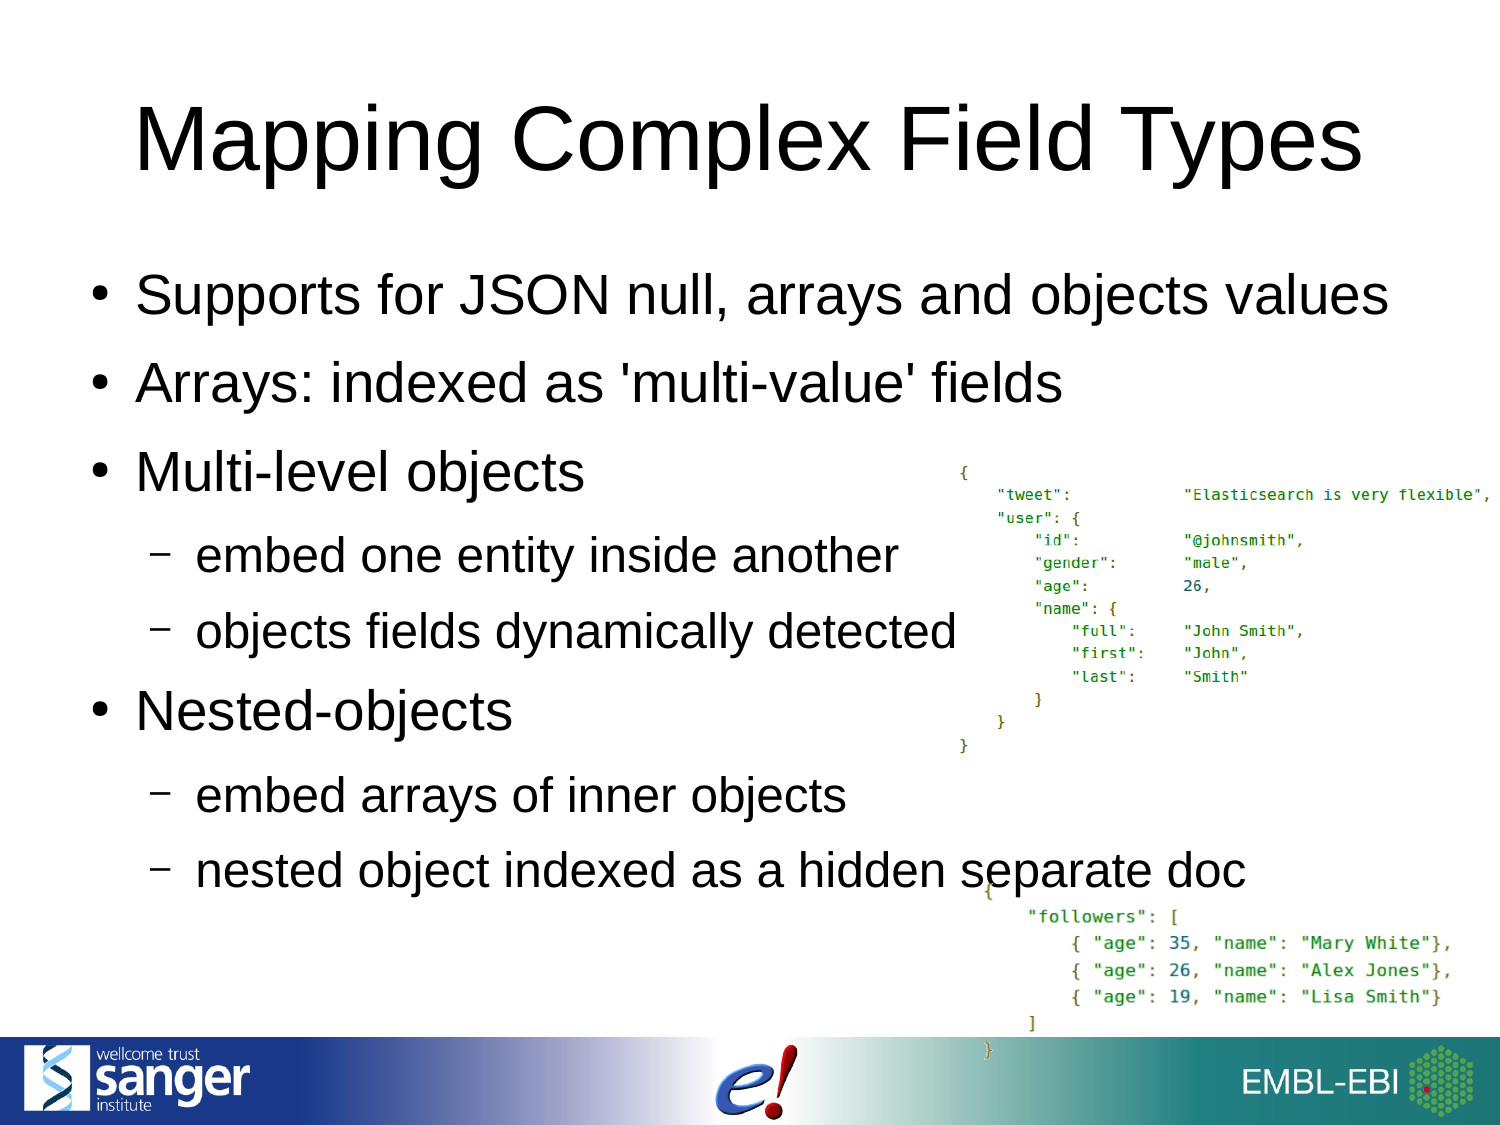

# Mapping Complex Field Types
Supports for JSON null, arrays and objects values
Arrays: indexed as 'multi-value' fields
Multi-level objects
embed one entity inside another
objects fields dynamically detected
Nested-objects
embed arrays of inner objects
nested object indexed as a hidden separate doc